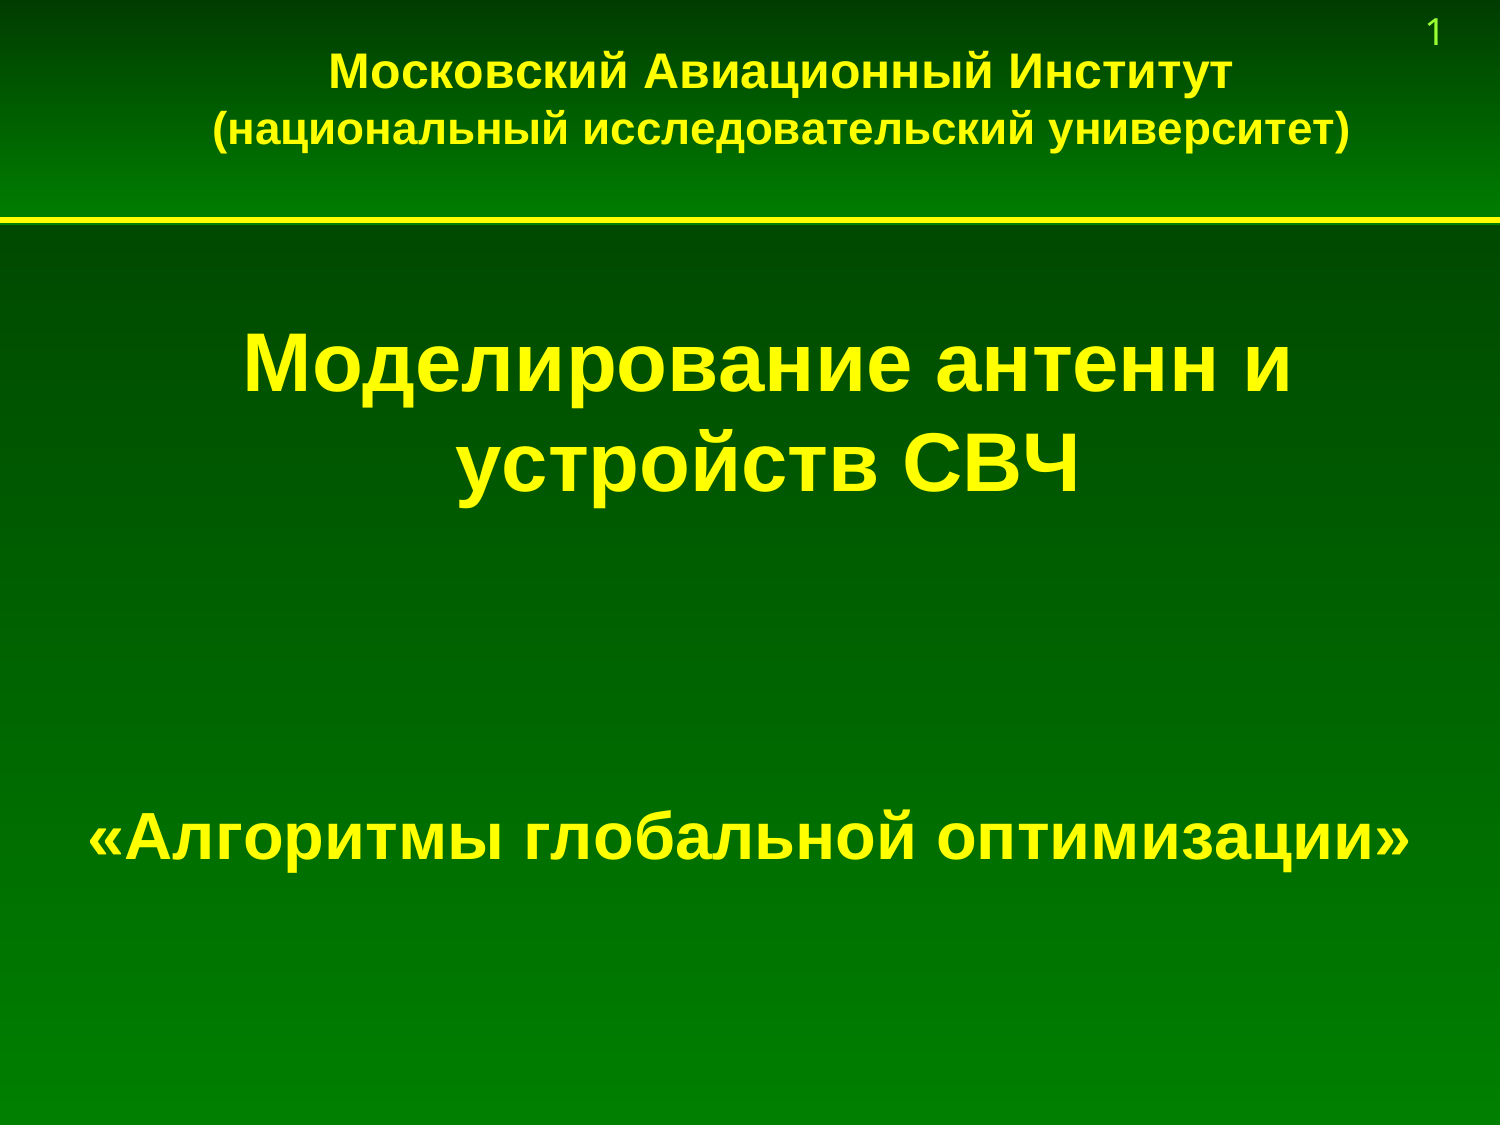

Московский Авиационный Институт
(национальный исследовательский университет)
Моделирование антенн и устройств СВЧ
«Алгоритмы глобальной оптимизации»